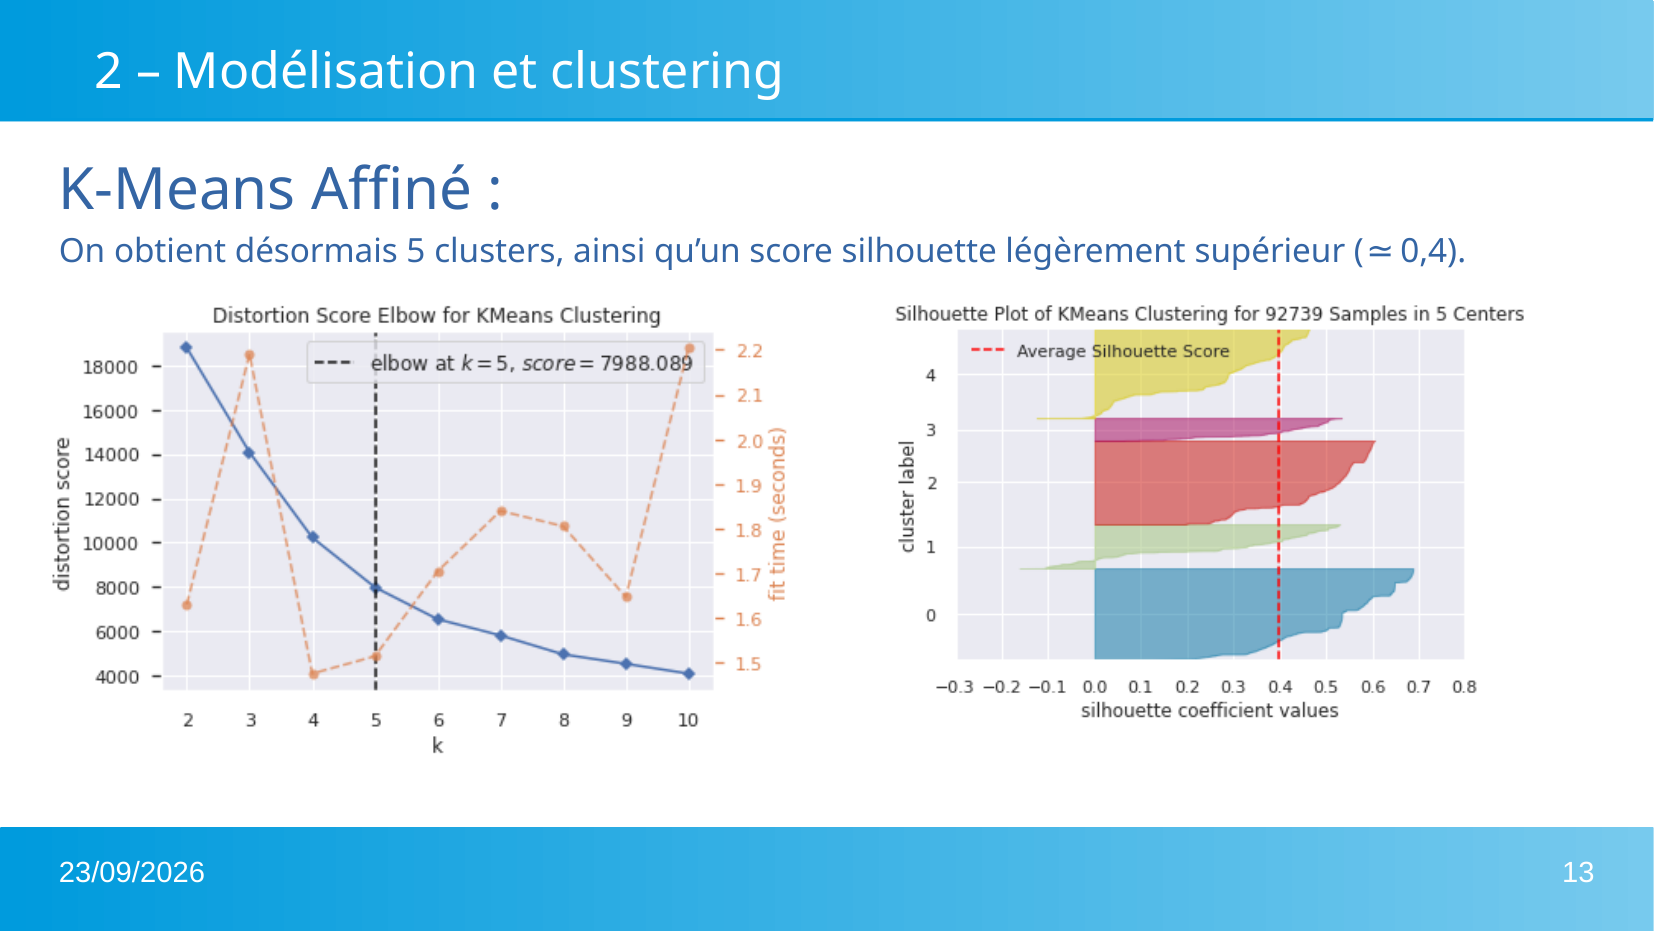

# 2 – Modélisation et clustering
K-Means Affiné :
On obtient désormais 5 clusters, ainsi qu’un score silhouette légèrement supérieur (≃ 0,4).
13